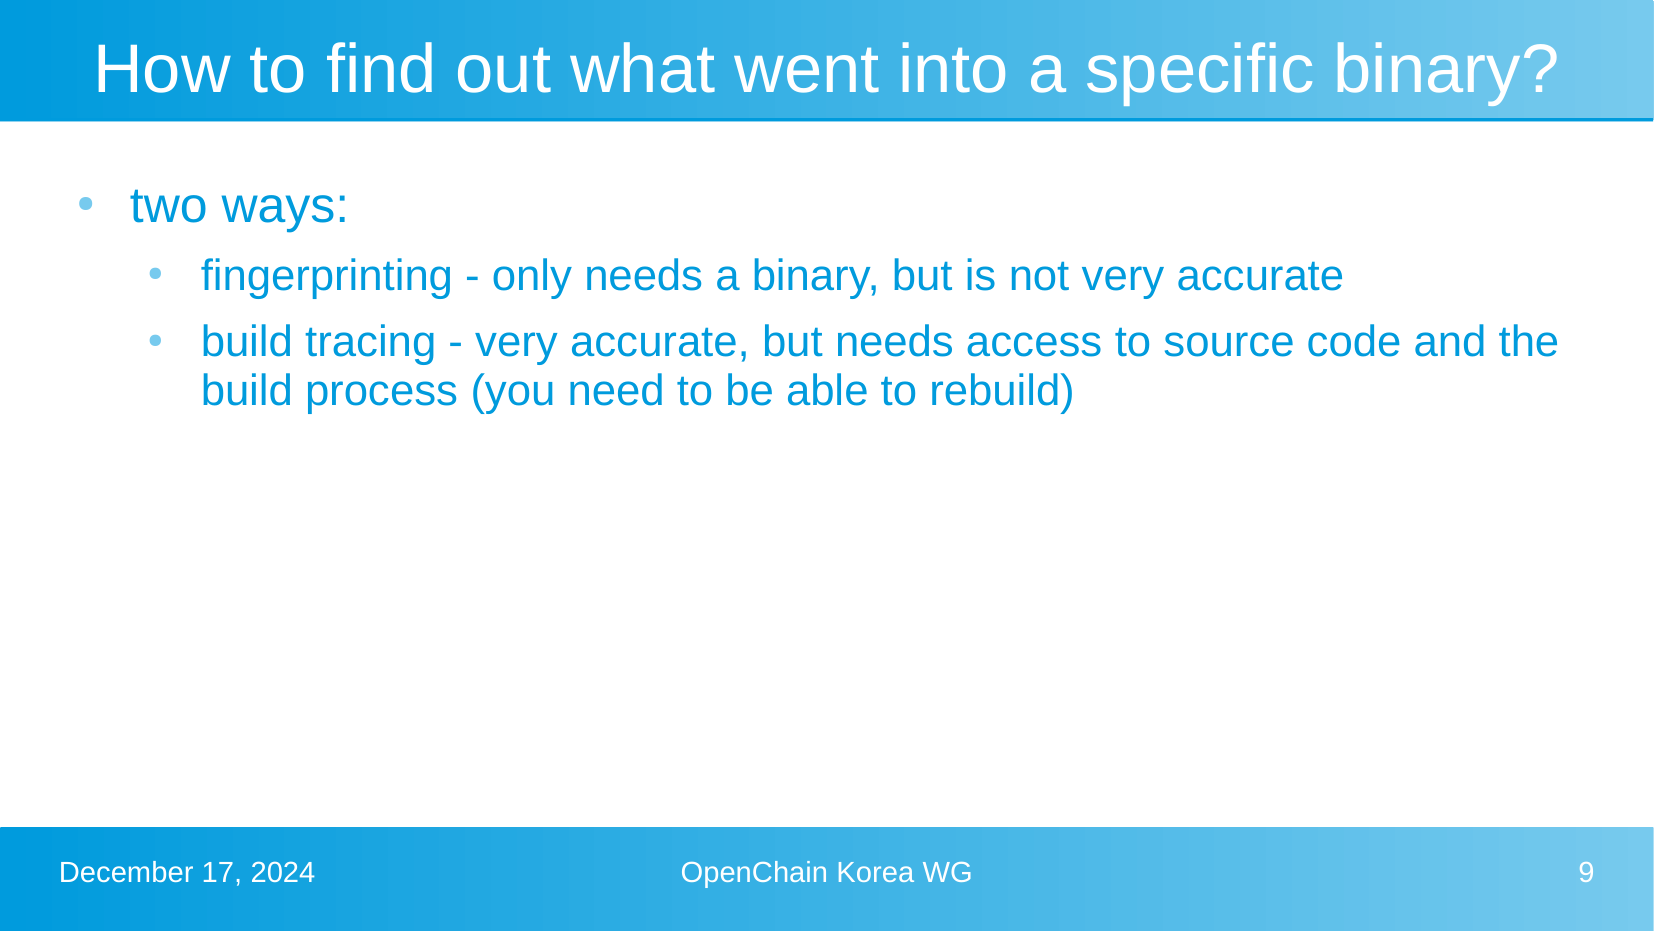

# How to find out what went into a specific binary?
two ways:
fingerprinting - only needs a binary, but is not very accurate
build tracing - very accurate, but needs access to source code and the build process (you need to be able to rebuild)
9